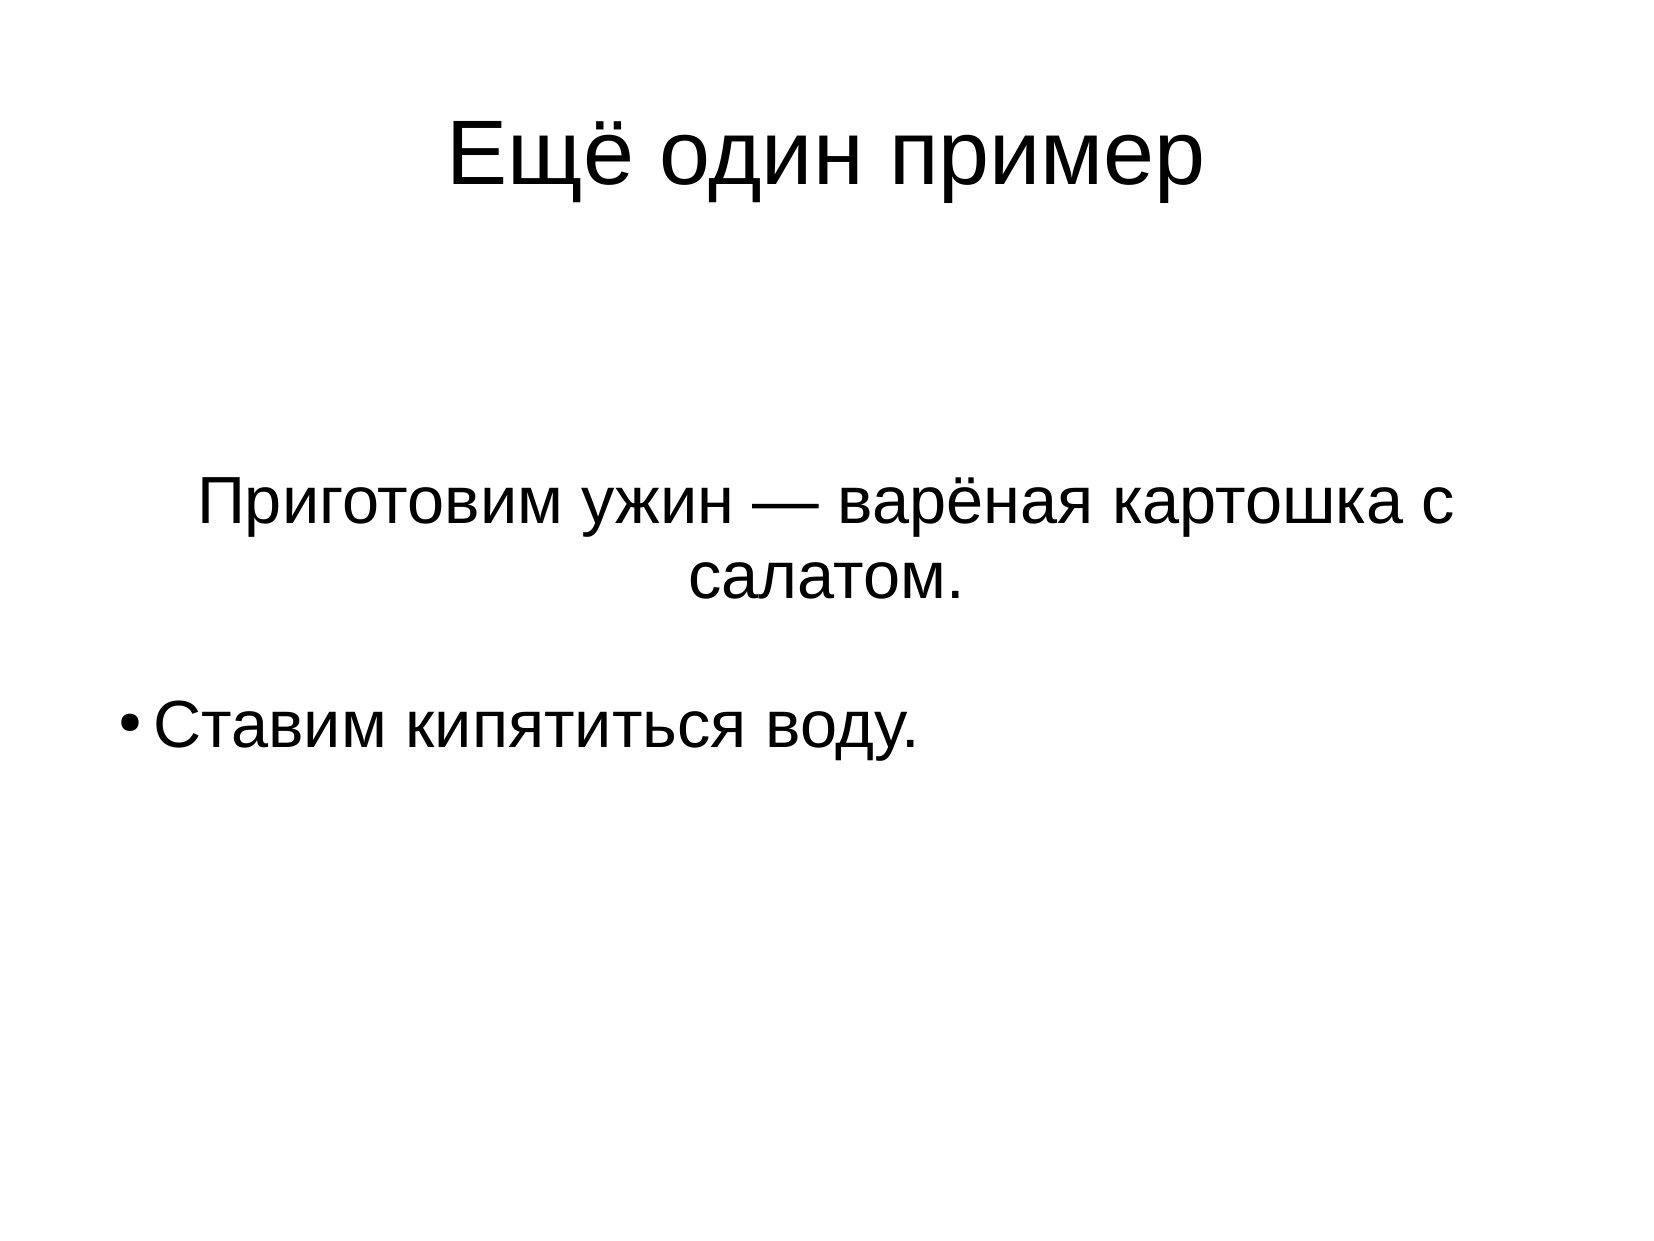

# Ещё один пример
Приготовим ужин — варёная картошка с салатом.
Ставим кипятиться воду.